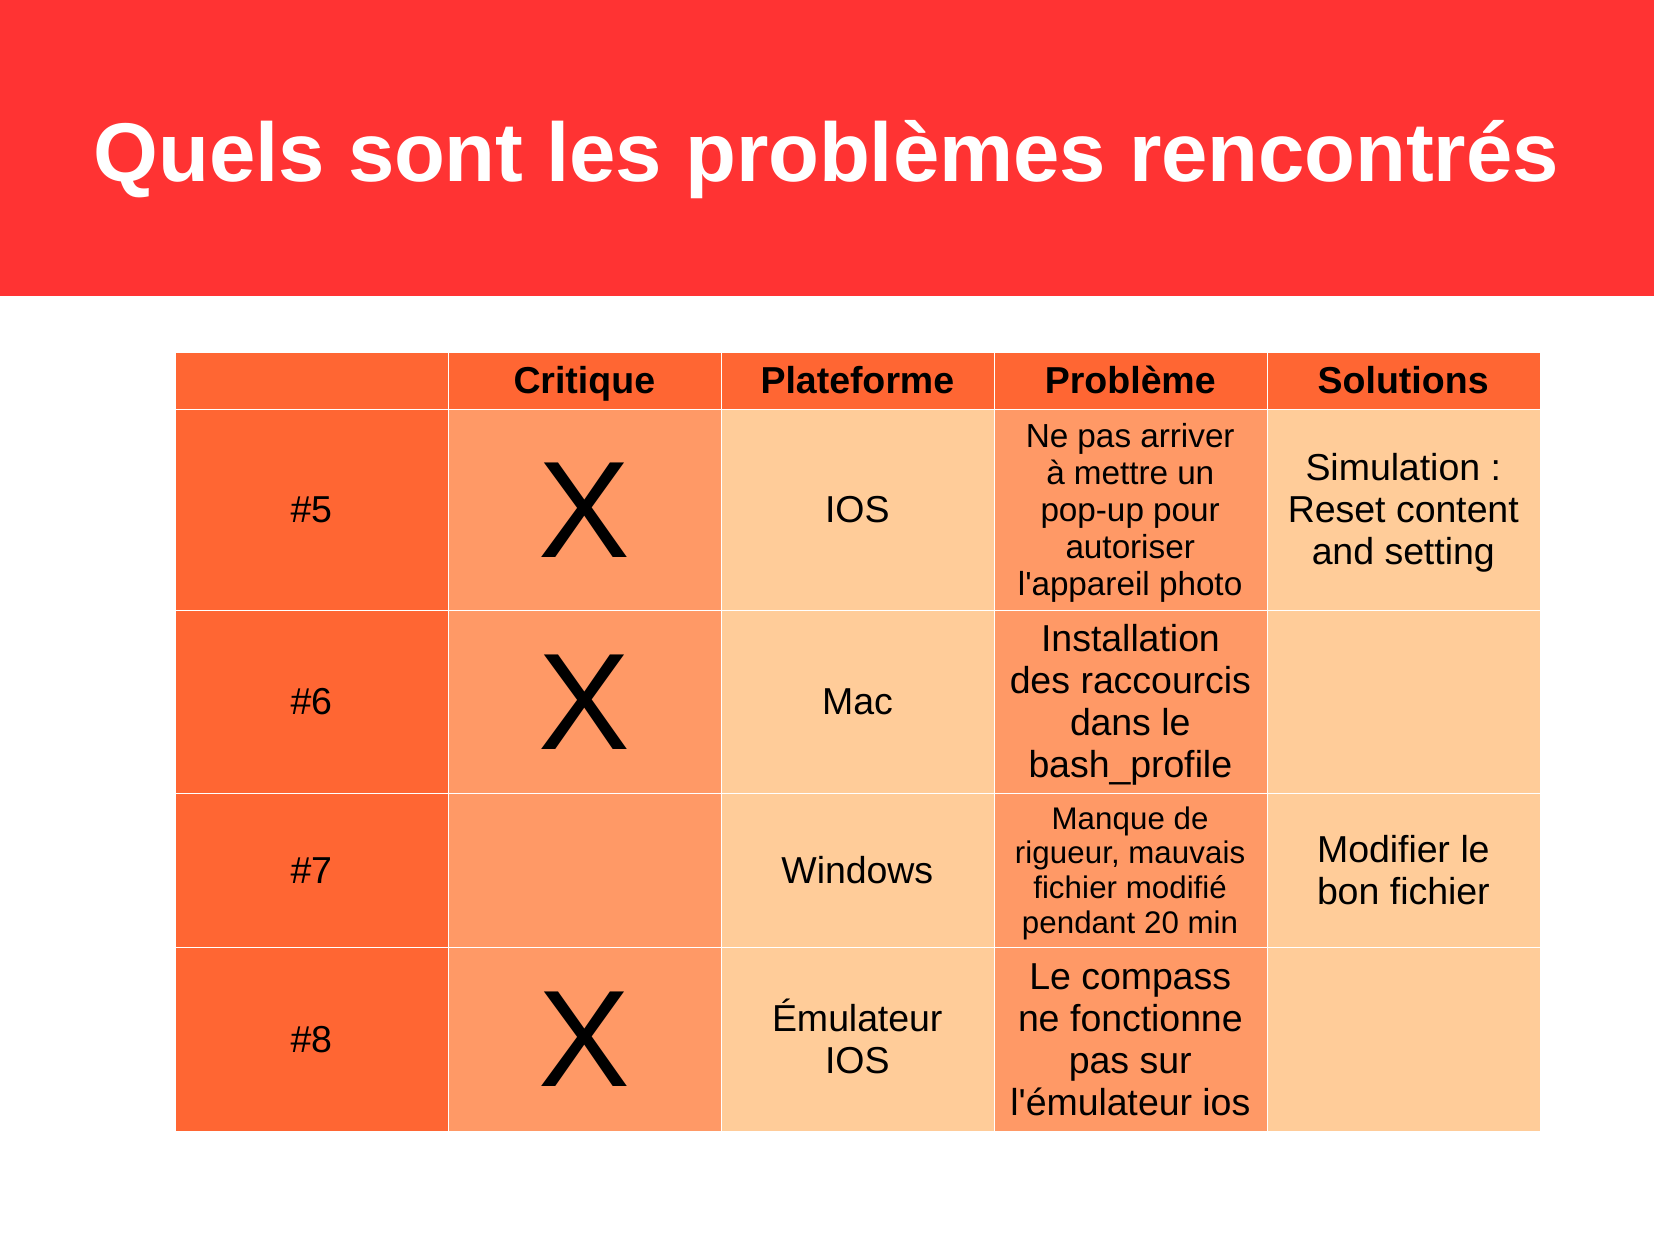

# Quels sont les problèmes rencontrés
| | Critique | Plateforme | Problème | Solutions |
| --- | --- | --- | --- | --- |
| #5 | X | IOS | Ne pas arriver à mettre un pop-up pour autoriser l'appareil photo | Simulation : Reset content and setting |
| #6 | X | Mac | Installation des raccourcis dans le bash\_profile | |
| #7 | | Windows | Manque de rigueur, mauvais fichier modifié pendant 20 min | Modifier le bon fichier |
| #8 | X | Émulateur IOS | Le compass ne fonctionne pas sur l'émulateur ios | |